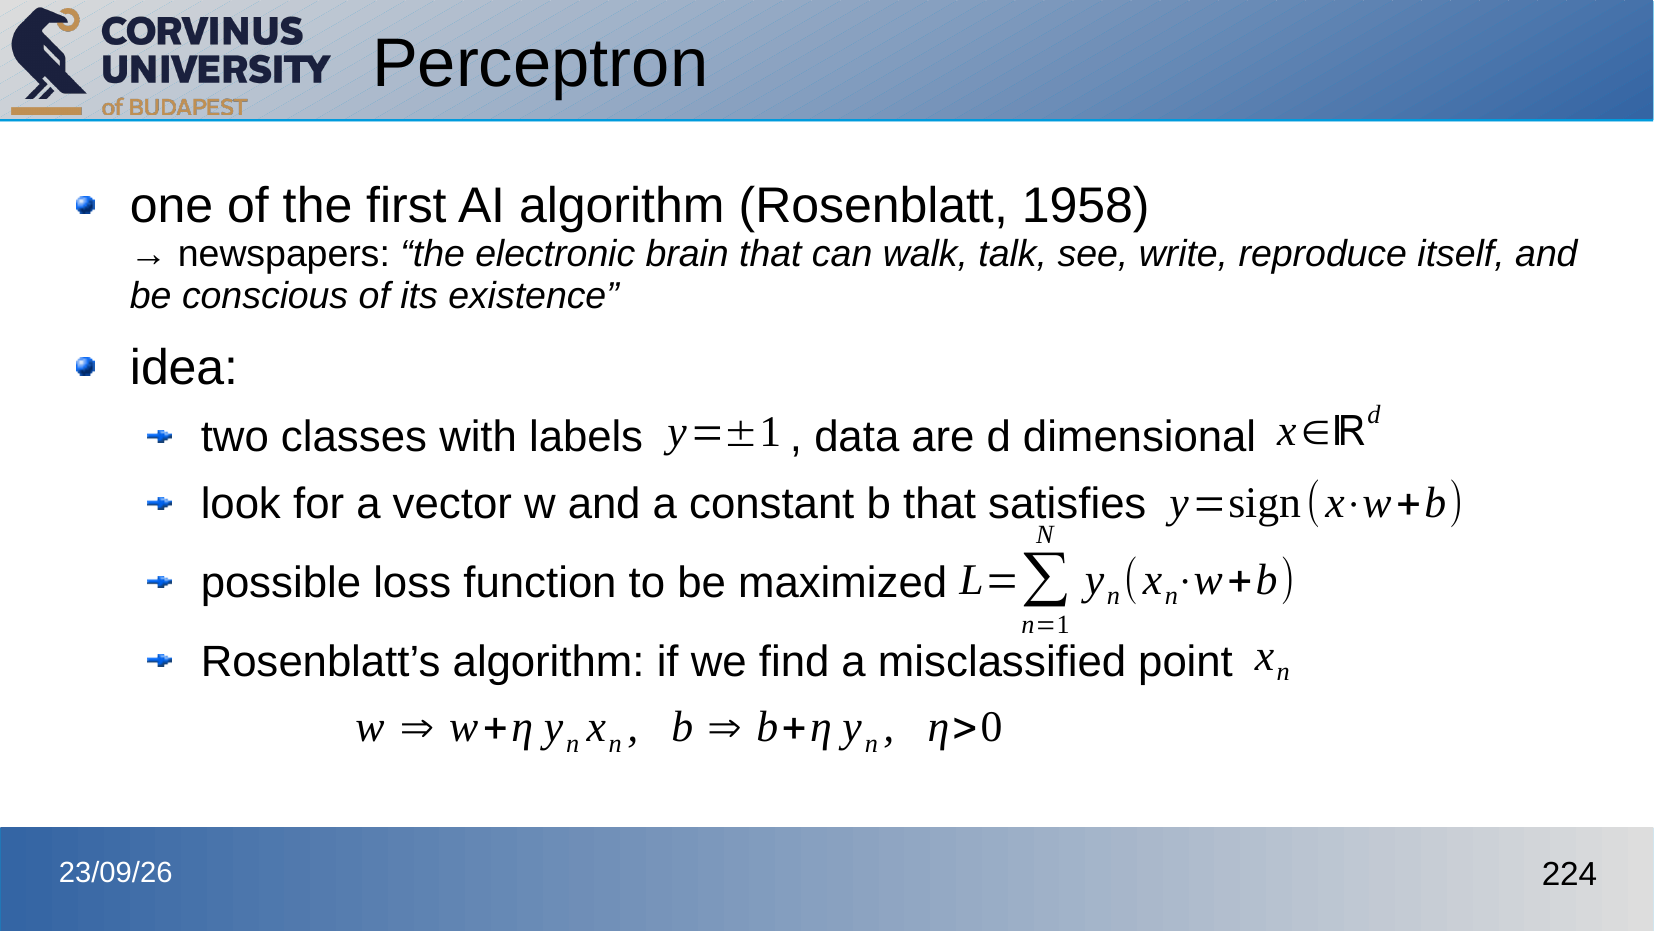

# Perceptron
one of the first AI algorithm (Rosenblatt, 1958)
→ newspapers: “the electronic brain that can walk, talk, see, write, reproduce itself, and be conscious of its existence”
idea:
two classes with labels , data are d dimensional
look for a vector w and a constant b that satisfies
possible loss function to be maximized
Rosenblatt’s algorithm: if we find a misclassified point